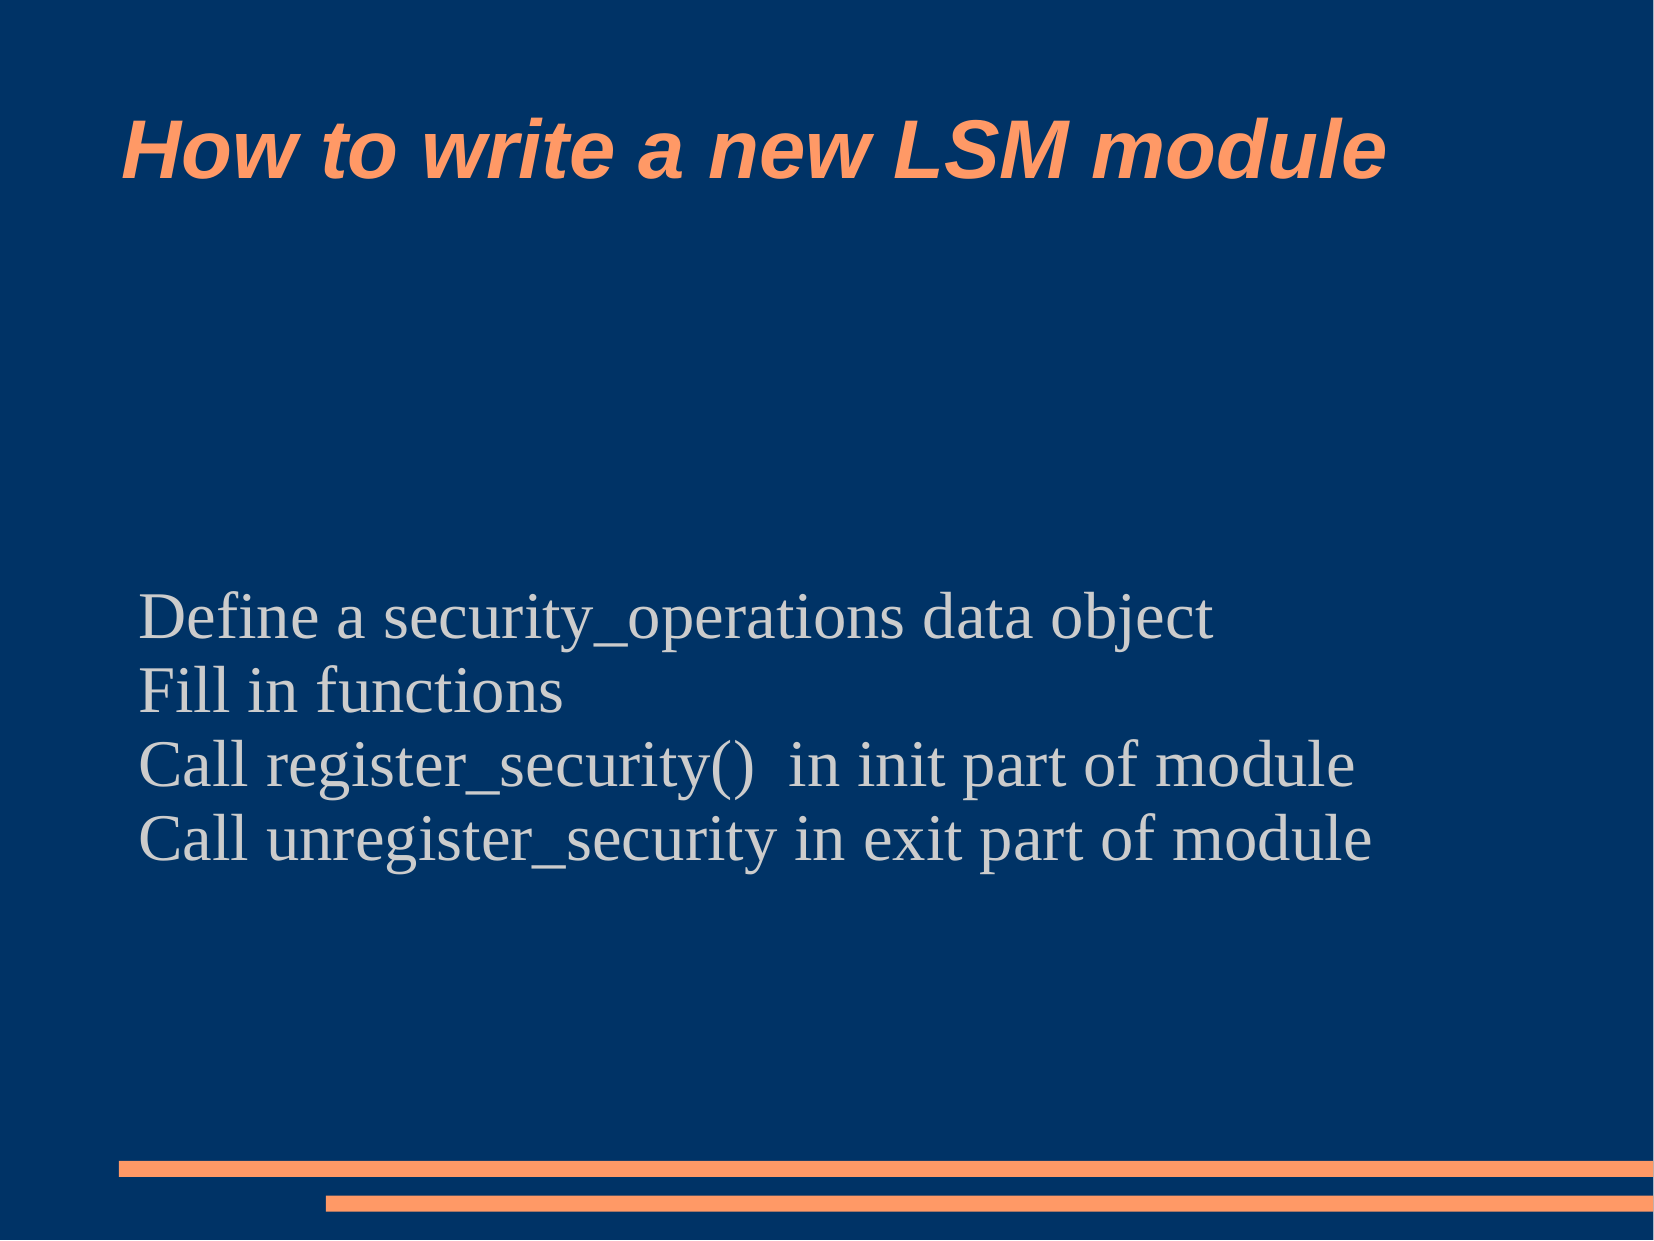

# How to write a new LSM module
 Define a security_operations data object
 Fill in functions
 Call register_security() in init part of module
 Call unregister_security in exit part of module